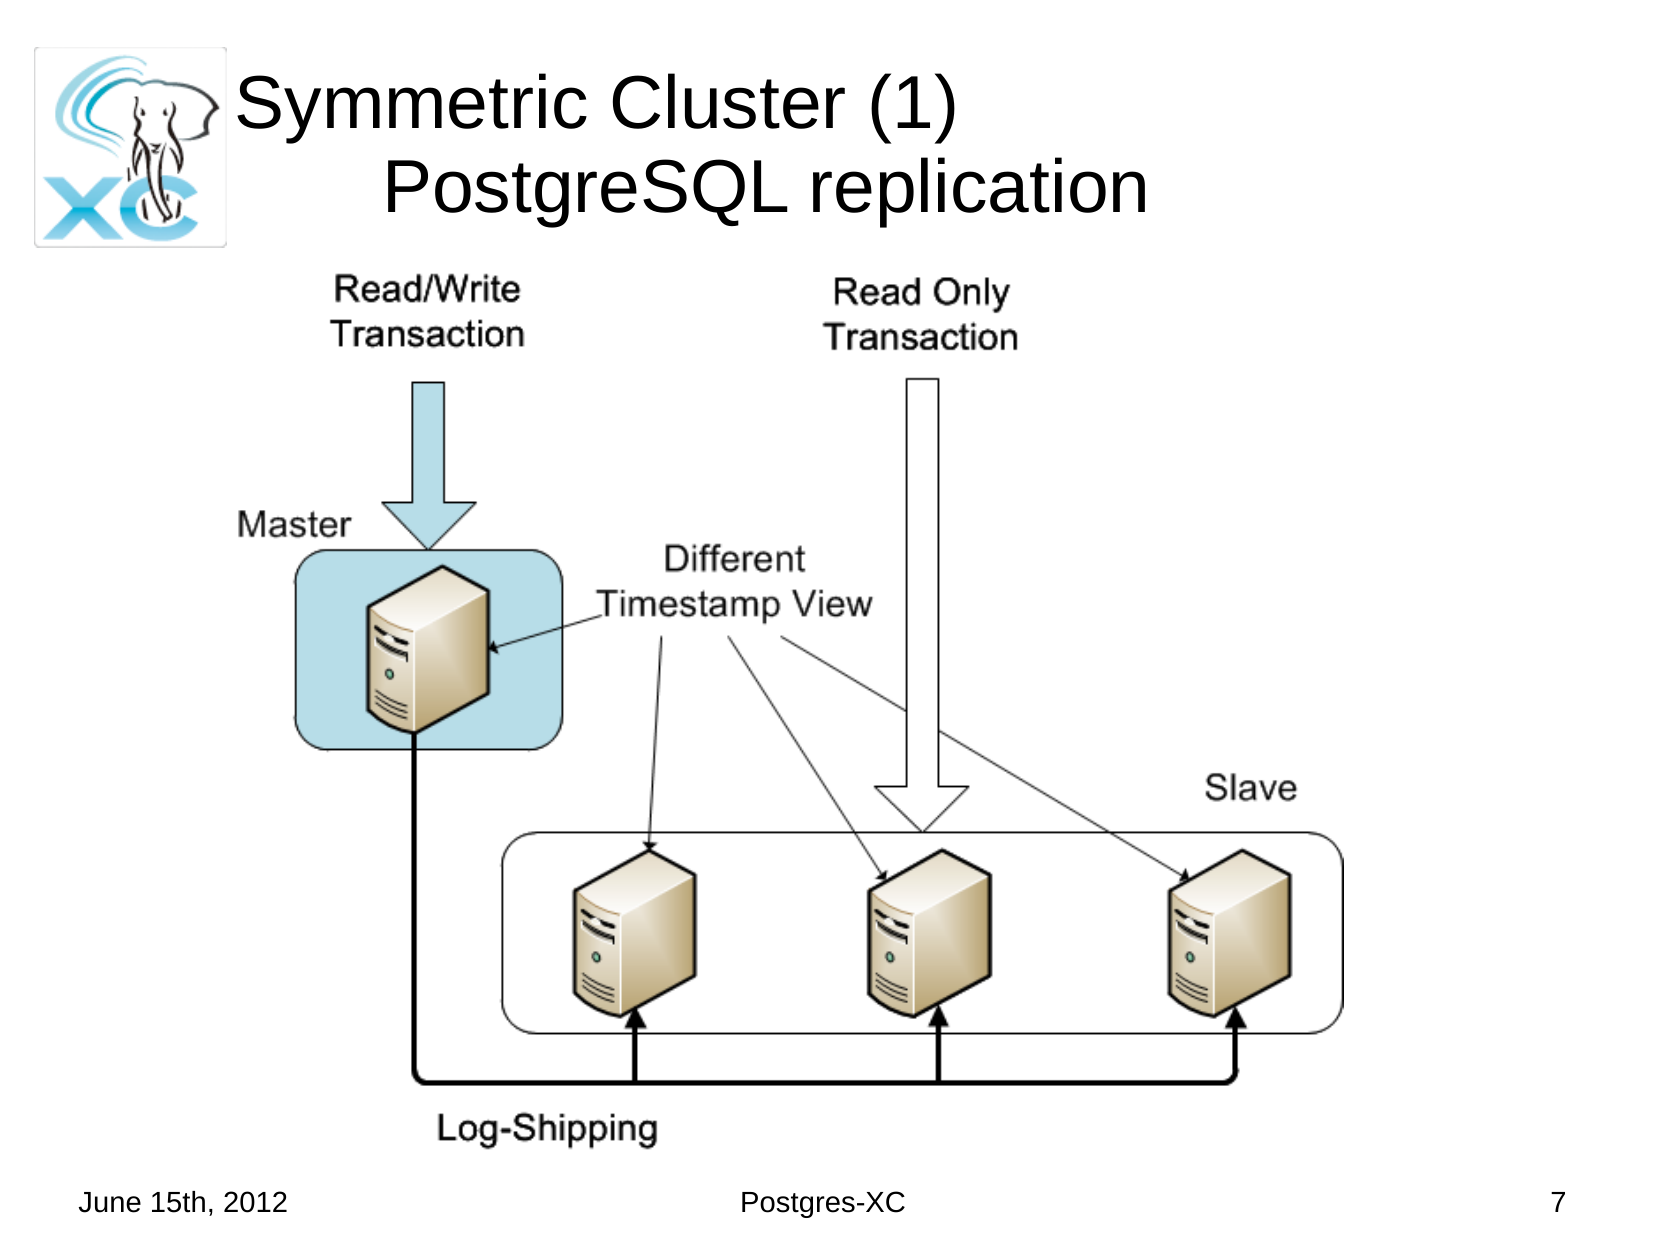

# Symmetric Cluster (1) PostgreSQL replication
7